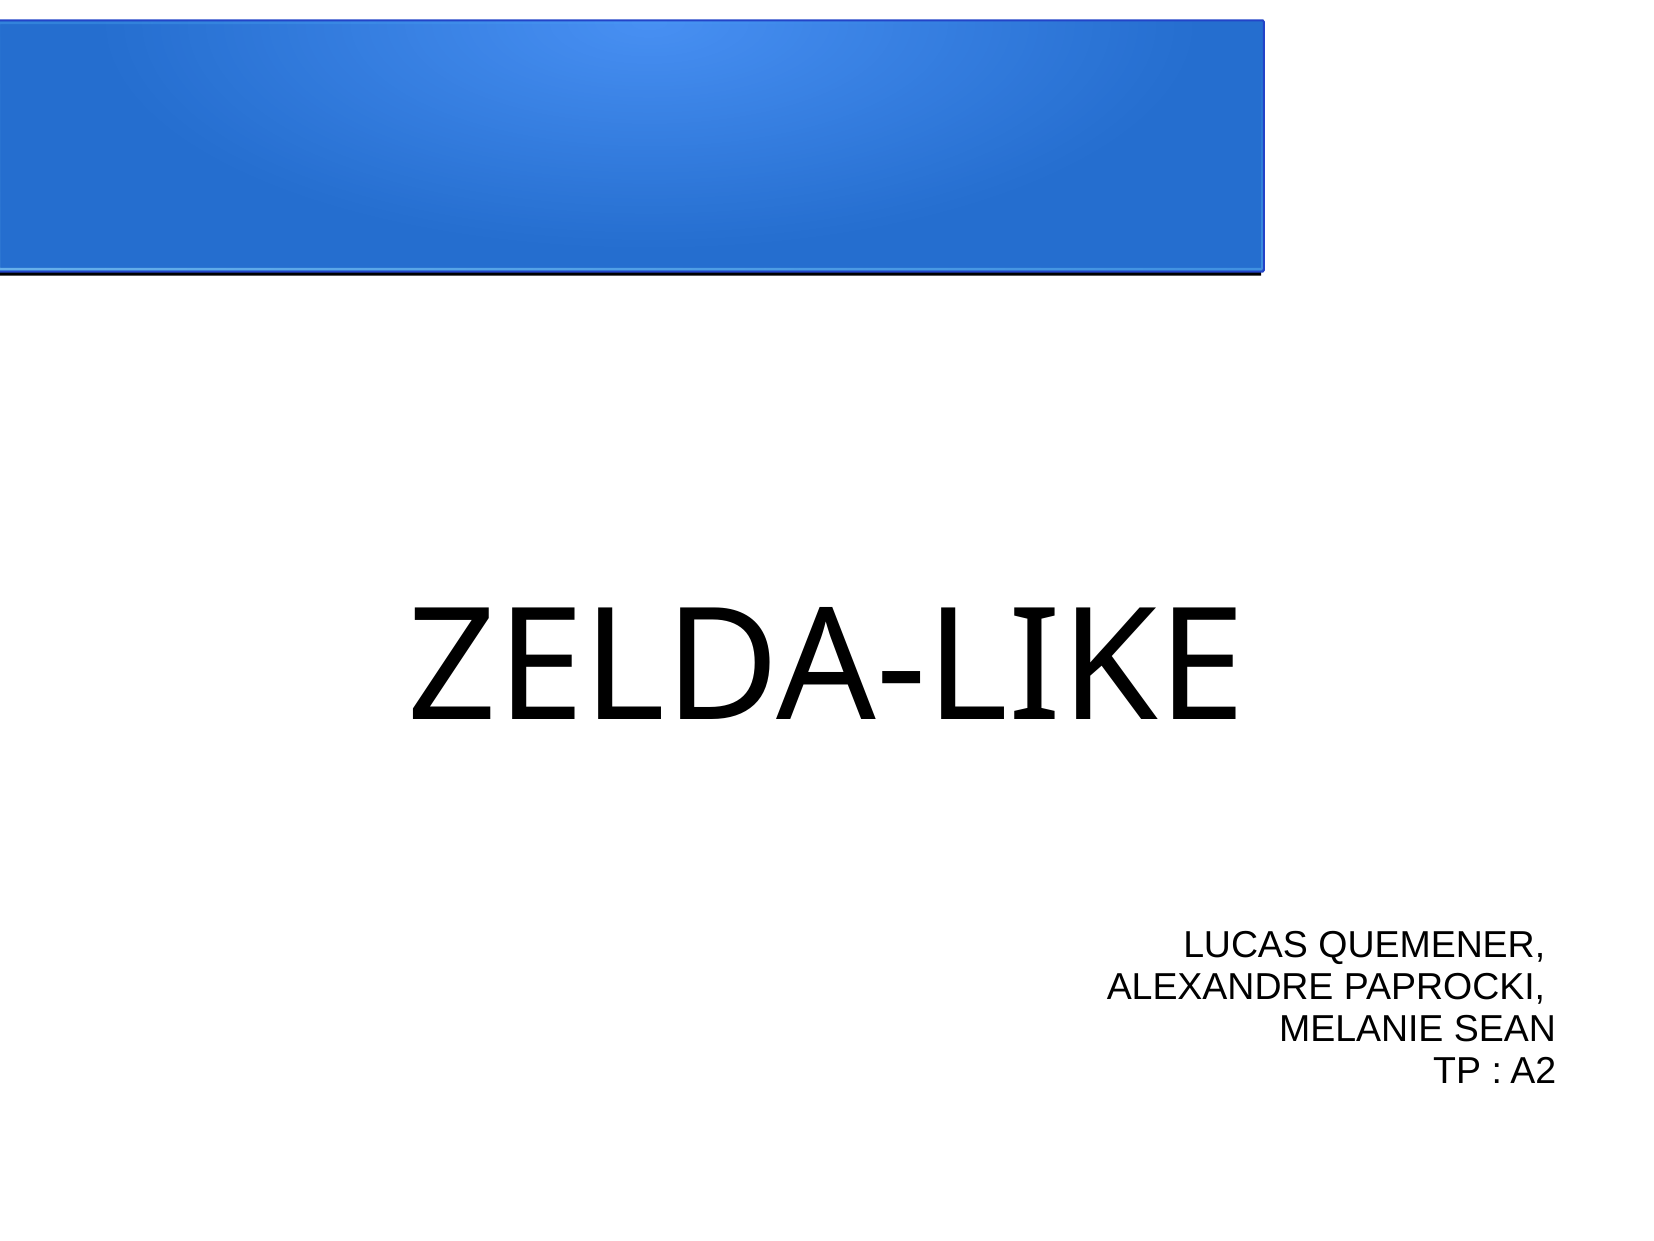

#
ZELDA-LIKE
LUCAS QUEMENER,
ALEXANDRE PAPROCKI,
MELANIE SEAN
TP : A2